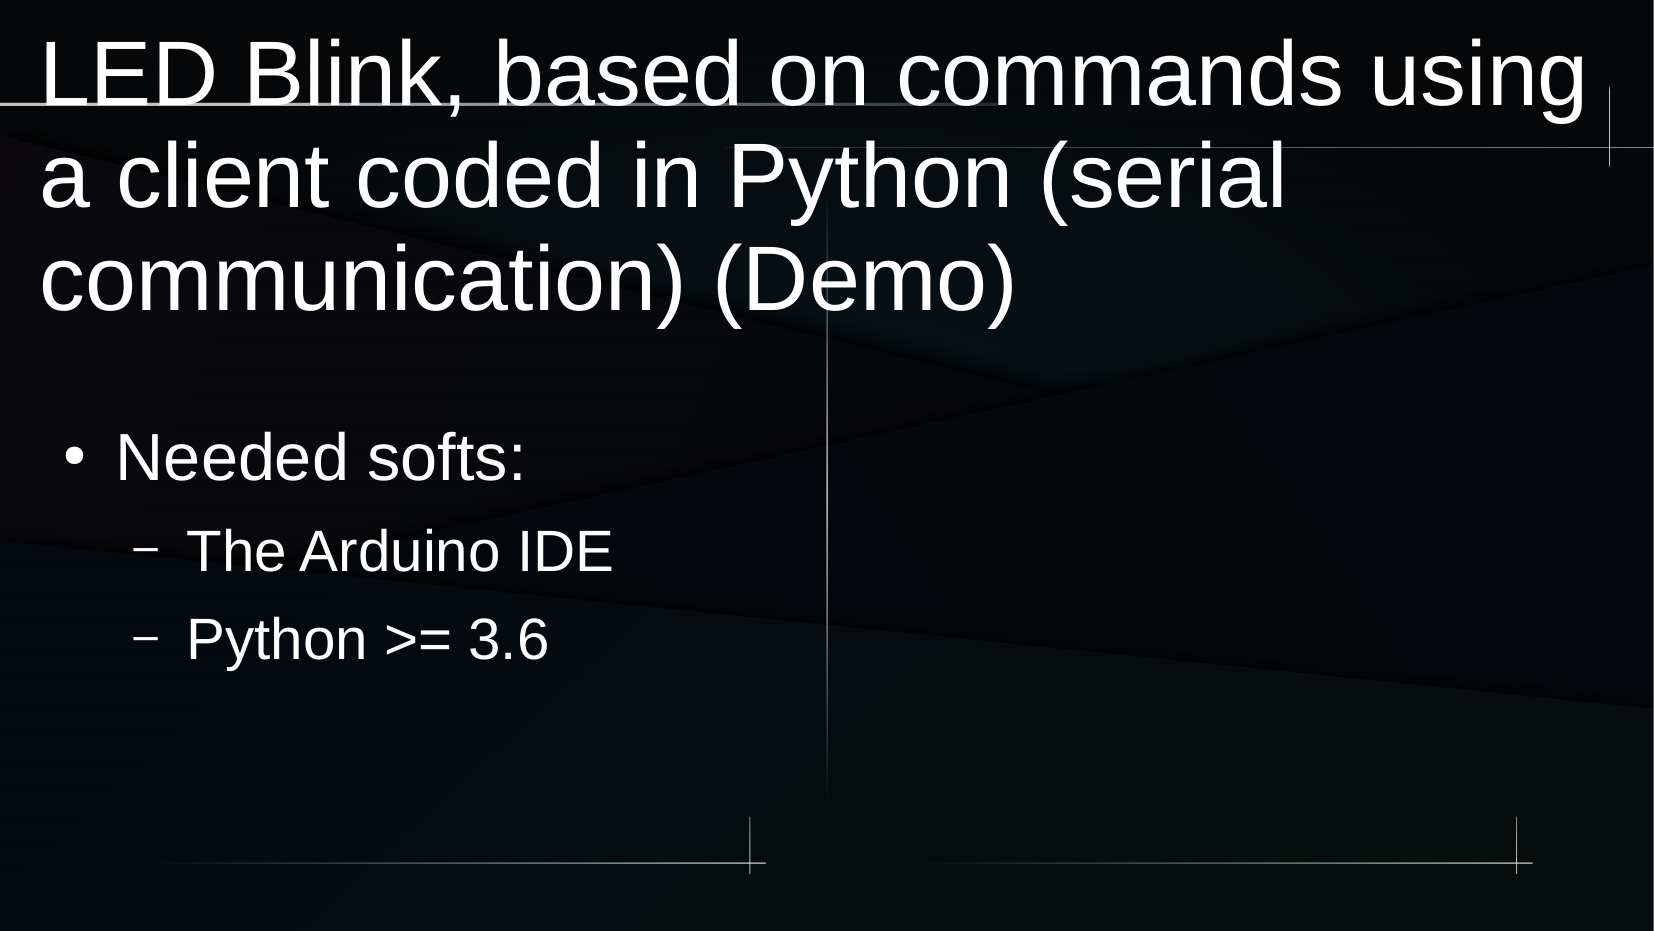

# LED Blink, based on commands using a client coded in Python (serial communication) (Demo)
Needed softs:
The Arduino IDE
Python >= 3.6